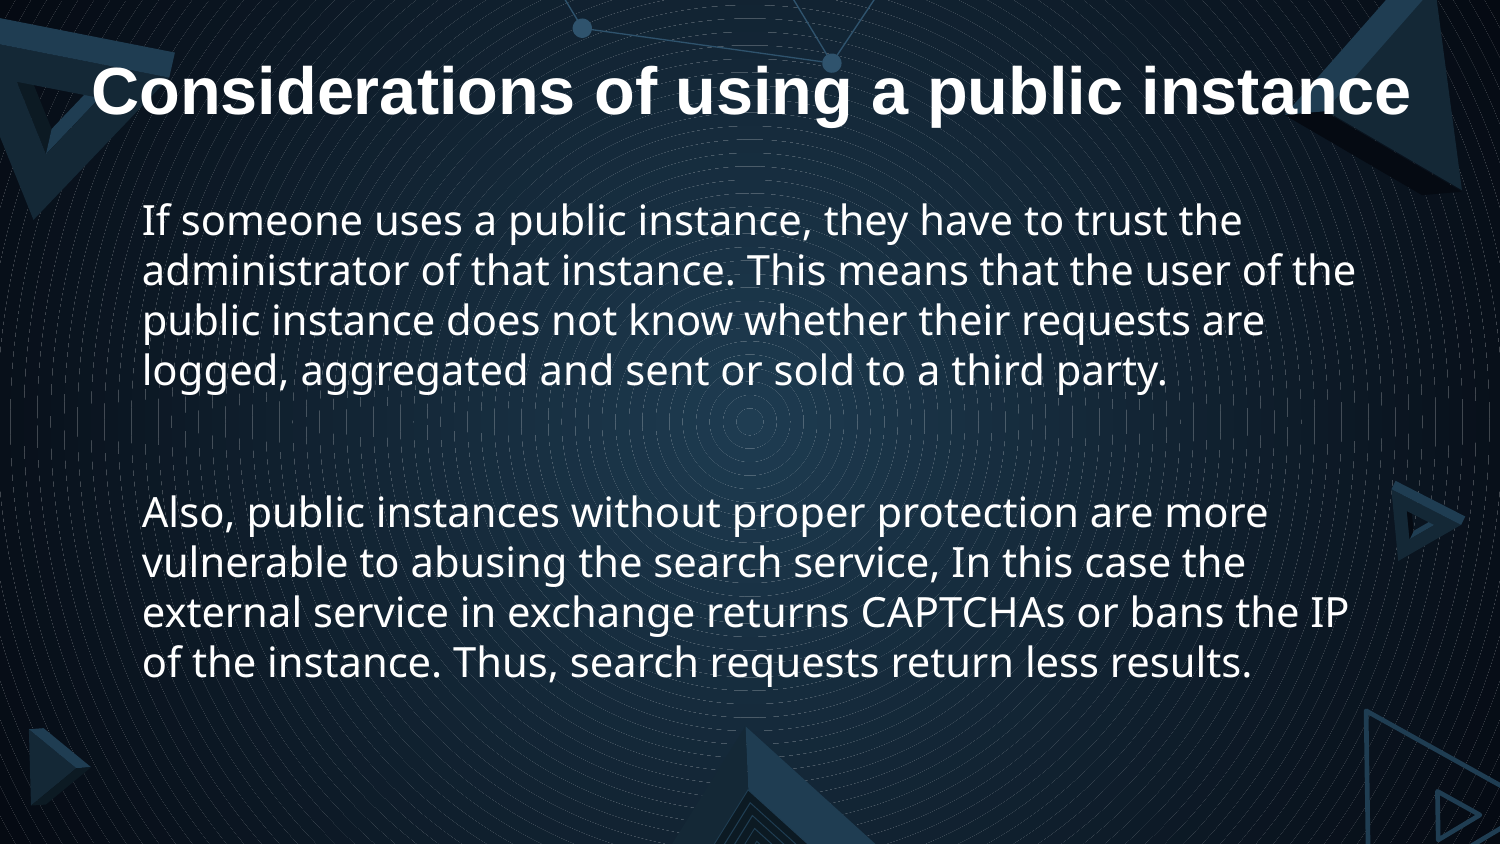

# Considerations of using a public instance
If someone uses a public instance, they have to trust the administrator of that instance. This means that the user of the public instance does not know whether their requests are logged, aggregated and sent or sold to a third party.
Also, public instances without proper protection are more vulnerable to abusing the search service, In this case the external service in exchange returns CAPTCHAs or bans the IP of the instance. Thus, search requests return less results.